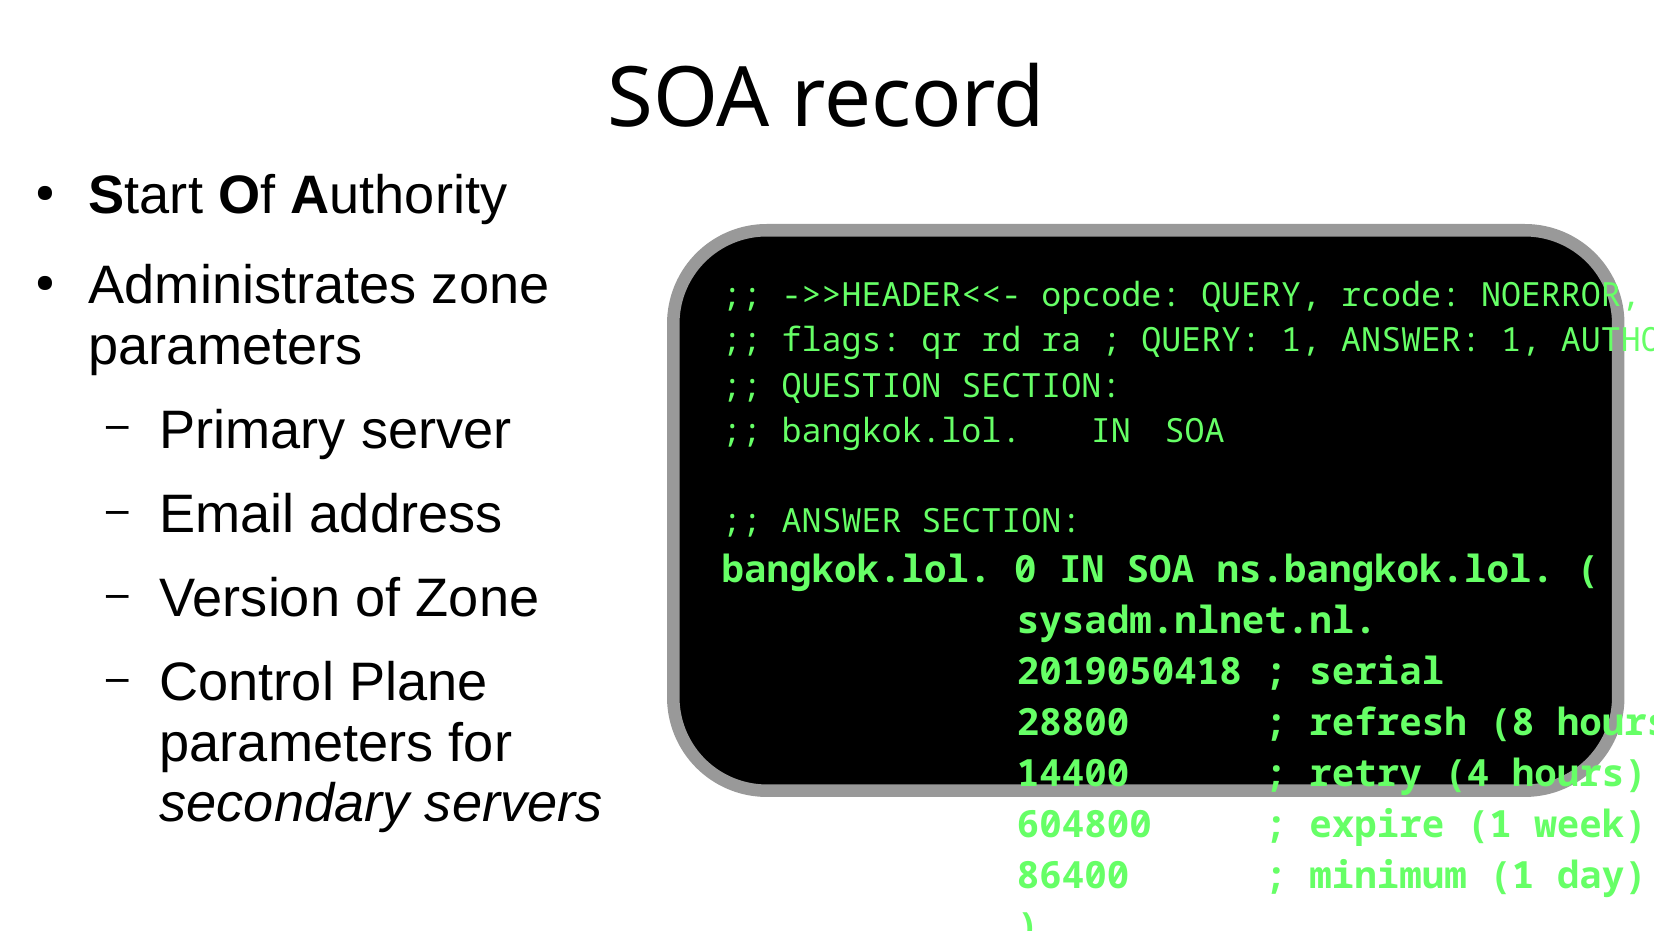

# SOA record
Start Of Authority
Administrates zone
parameters
Primary server
Email address
Version of Zone
Control Plane
parameters for
secondary servers
;; ->>HEADER<<- opcode: QUERY, rcode: NOERROR, id: 1
;; flags: qr rd ra ; QUERY: 1, ANSWER: 1, AUTHORITY:
;; QUESTION SECTION:
;; bangkok.lol.	IN	SOA
;; ANSWER SECTION:
bangkok.lol. 0 IN SOA ns.bangkok.lol. (
				sysadm.nlnet.nl.
				2019050418 ; serial
				28800 ; refresh (8 hours)
				14400 ; retry (4 hours)
				604800 ; expire (1 week)
				86400 ; minimum (1 day)
				)